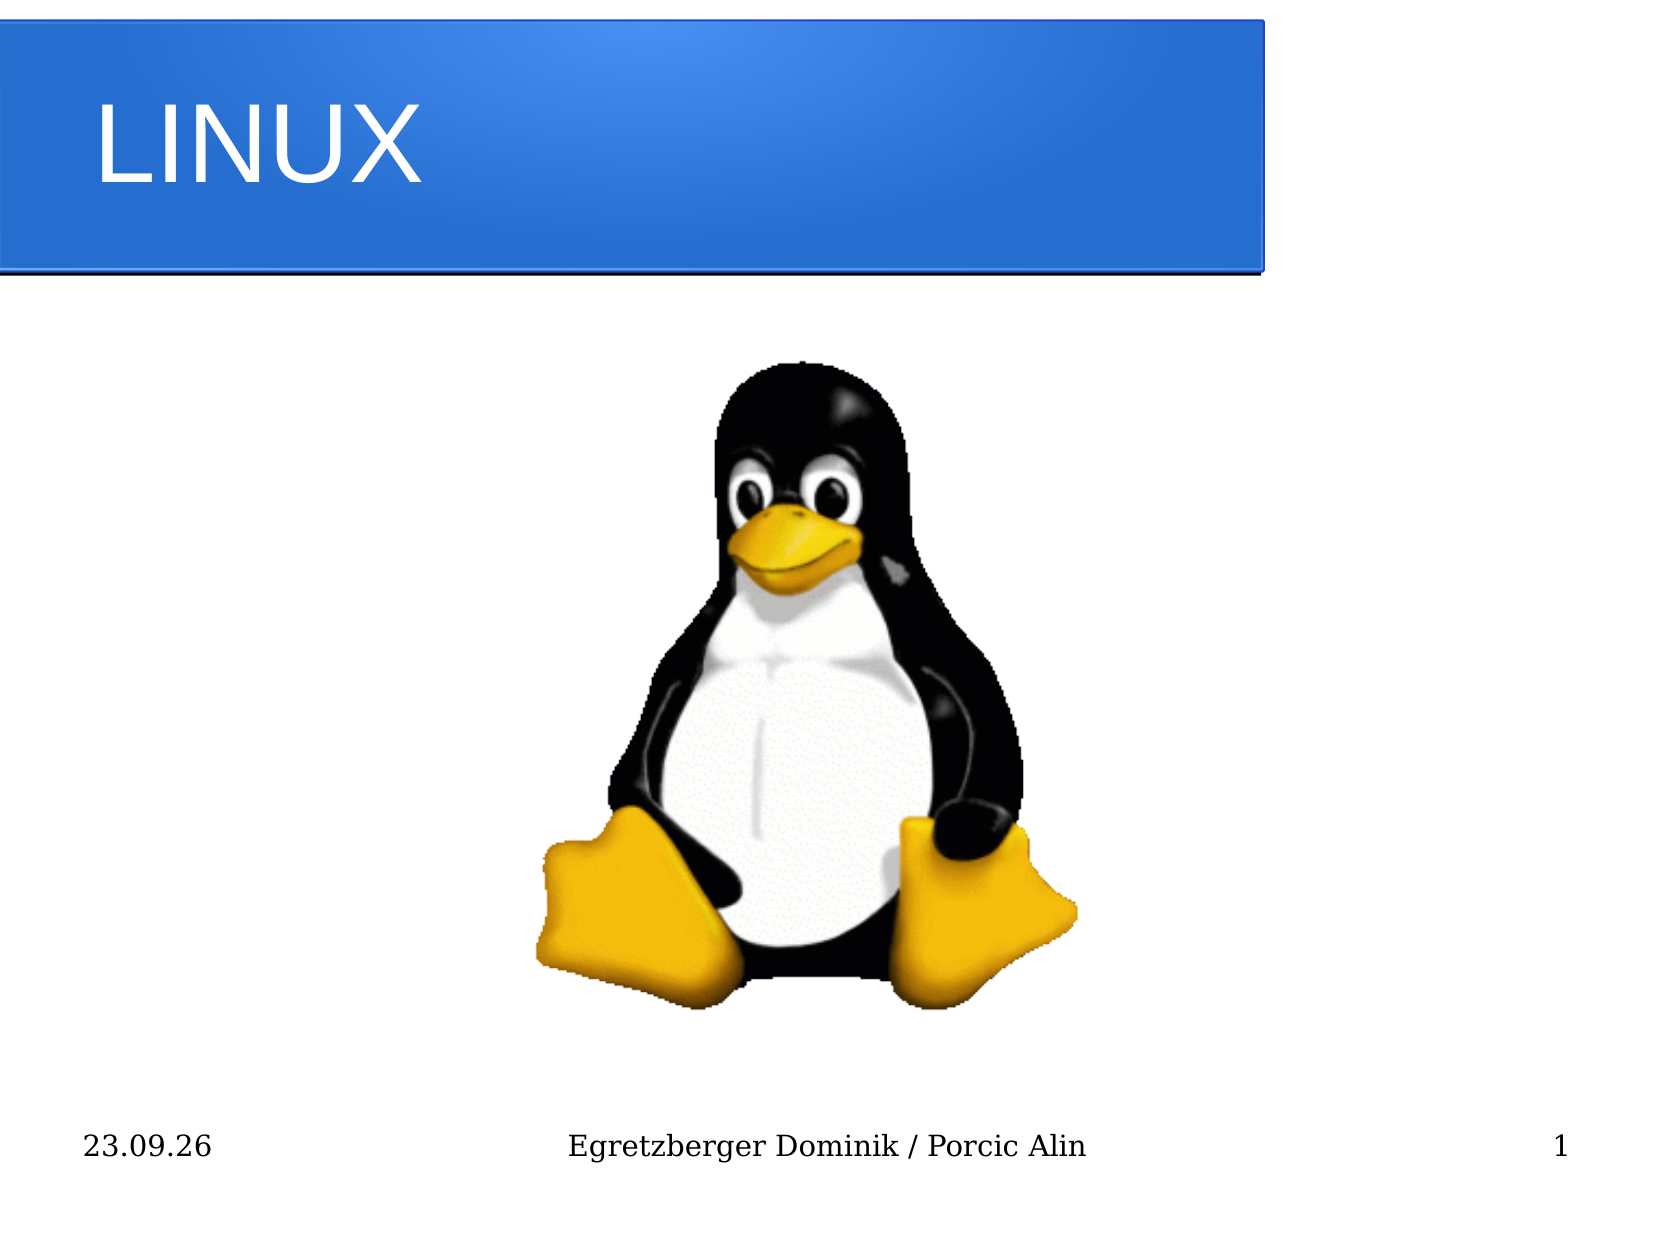

# LINUX
Egretzberger Dominik / Porcic Alin
1